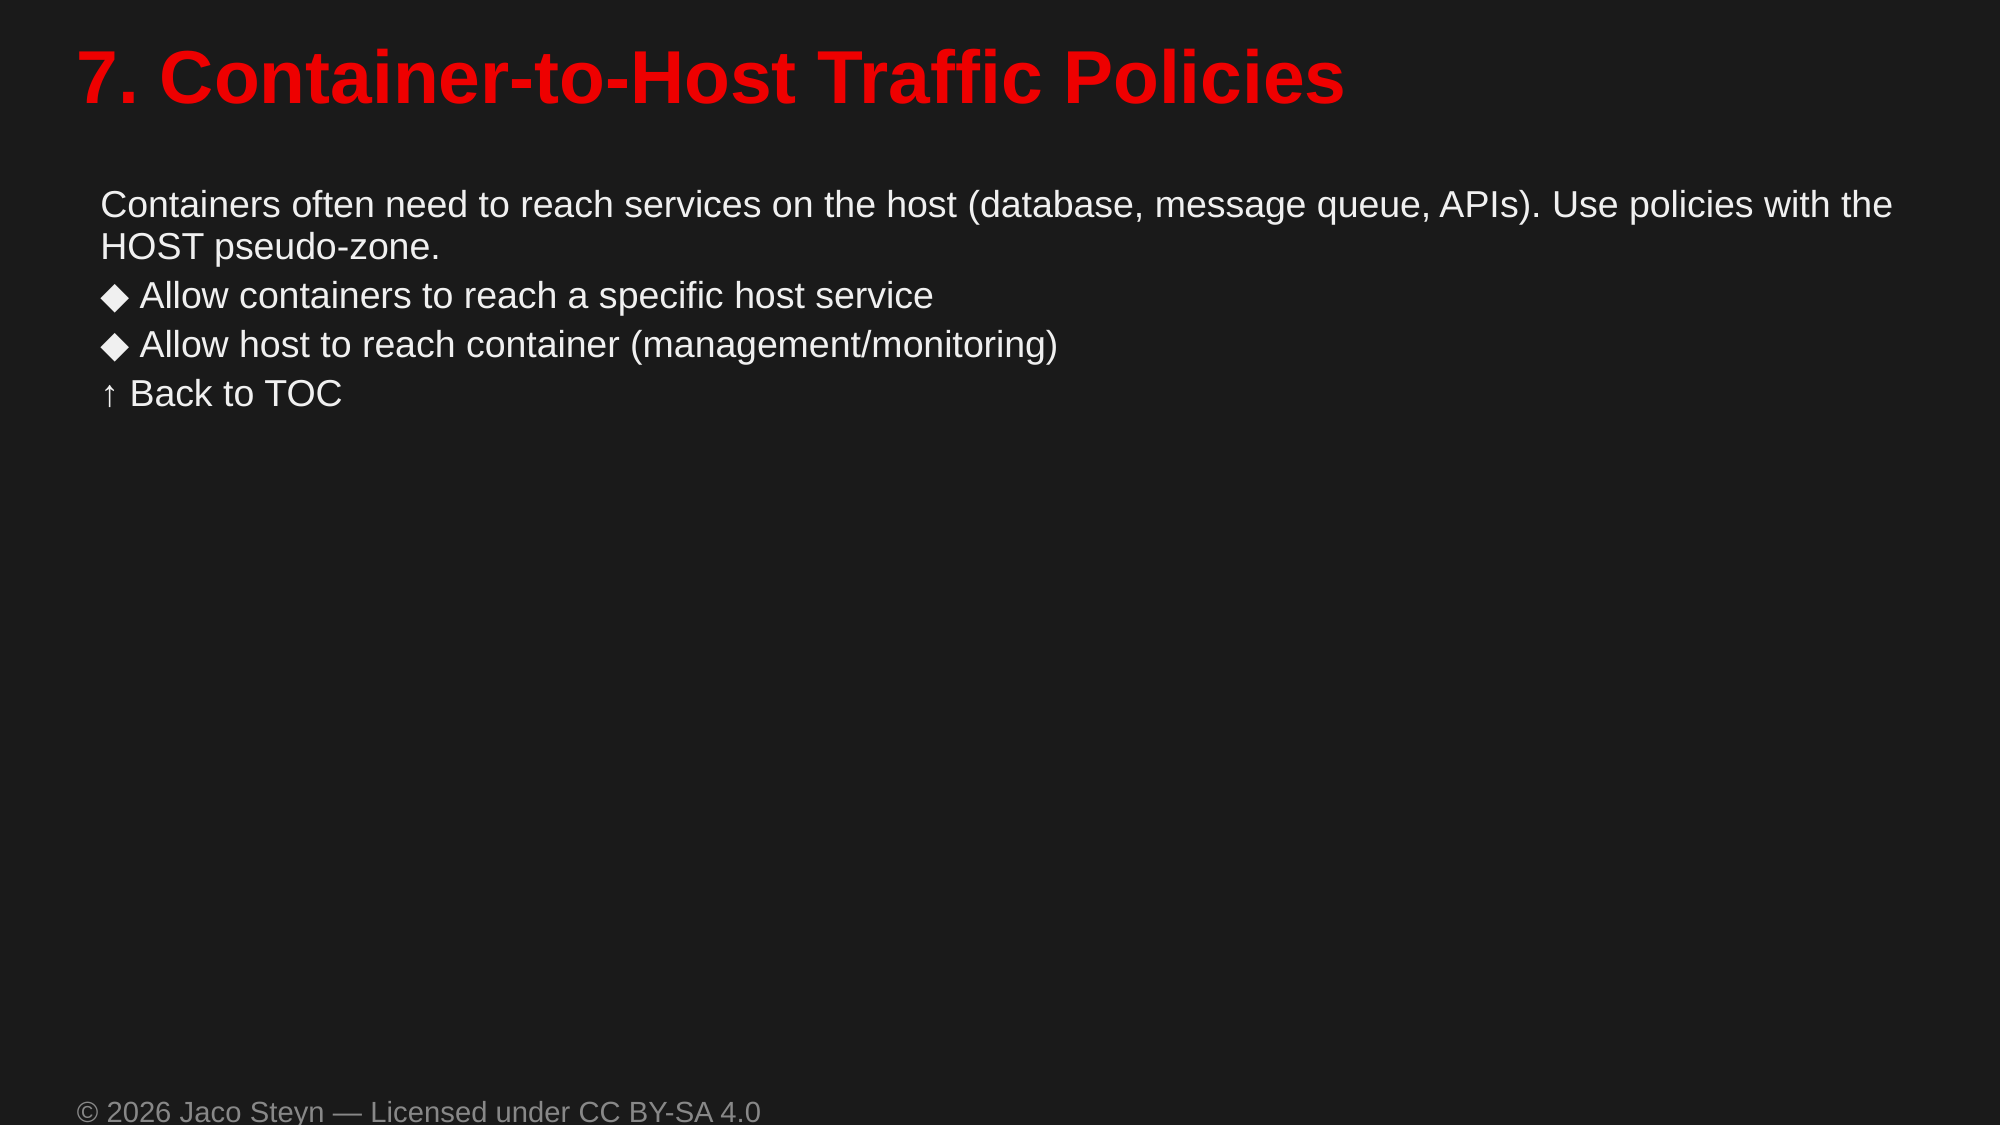

7. Container-to-Host Traffic Policies
Containers often need to reach services on the host (database, message queue, APIs). Use policies with the HOST pseudo-zone.
◆ Allow containers to reach a specific host service
◆ Allow host to reach container (management/monitoring)
↑ Back to TOC
© 2026 Jaco Steyn — Licensed under CC BY-SA 4.0